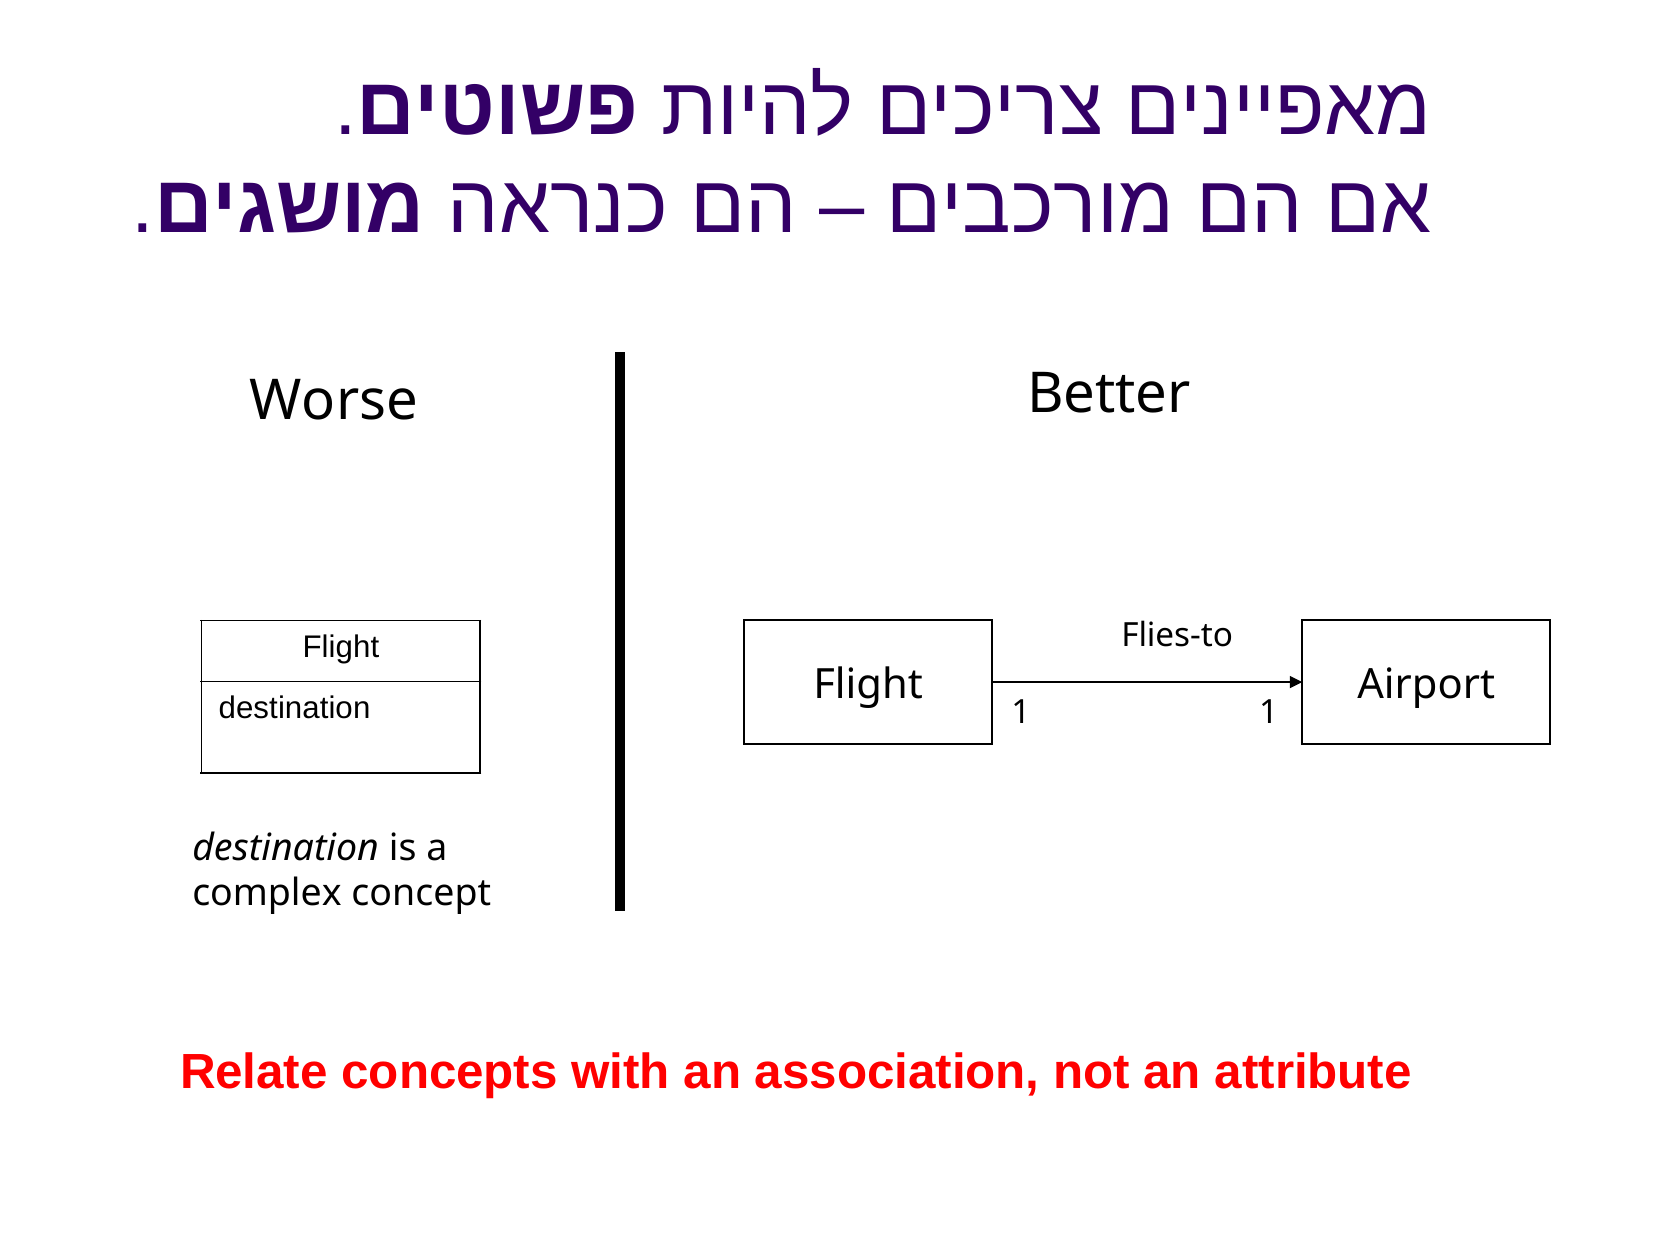

# מאפיינים צריכים להיות פשוטים. אם הם מורכבים – הם כנראה מושגים.
Better
Worse
Flies-to
Flight
Airport
| Flight |
| --- |
| destination |
1
1
destination is a
complex concept
 Relate concepts with an association, not an attribute